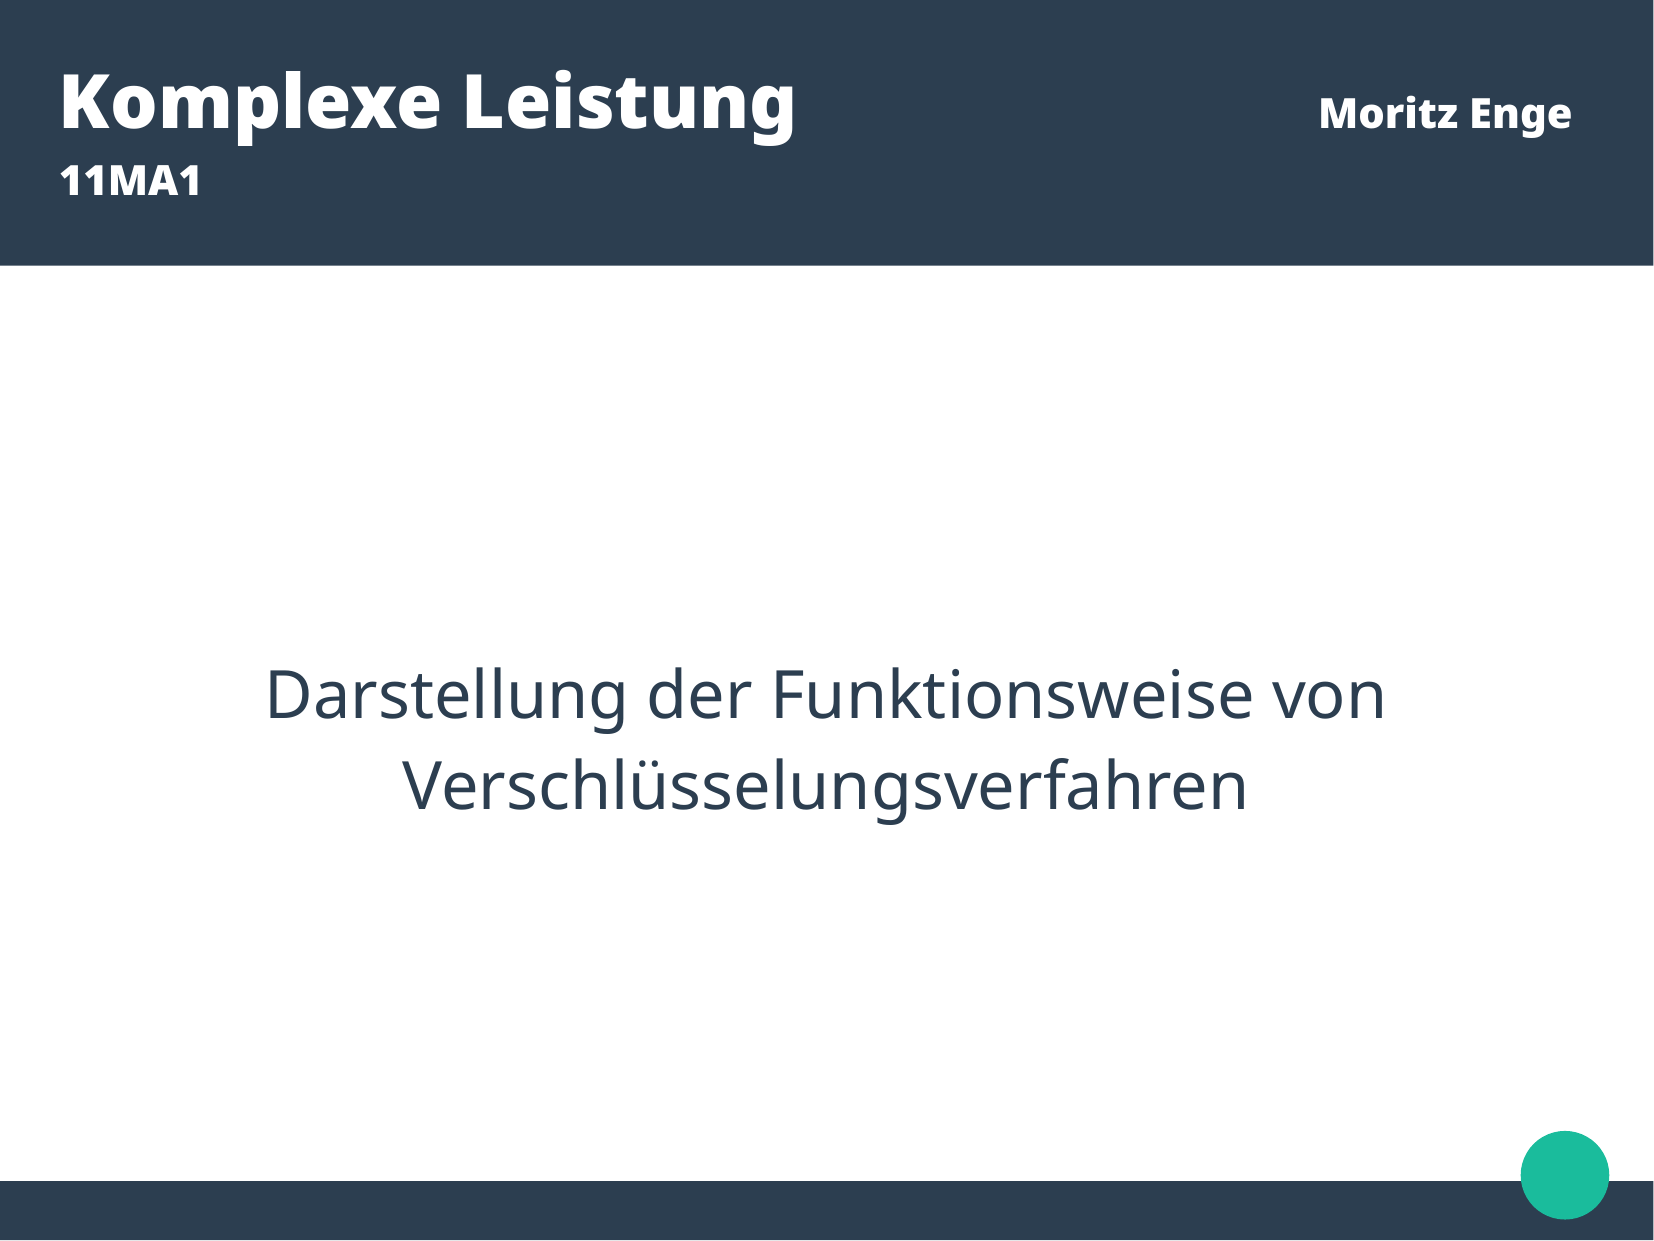

# Komplexe Leistung 						 Moritz Enge 11MA1
Darstellung der Funktionsweise von Verschlüsselungsverfahren